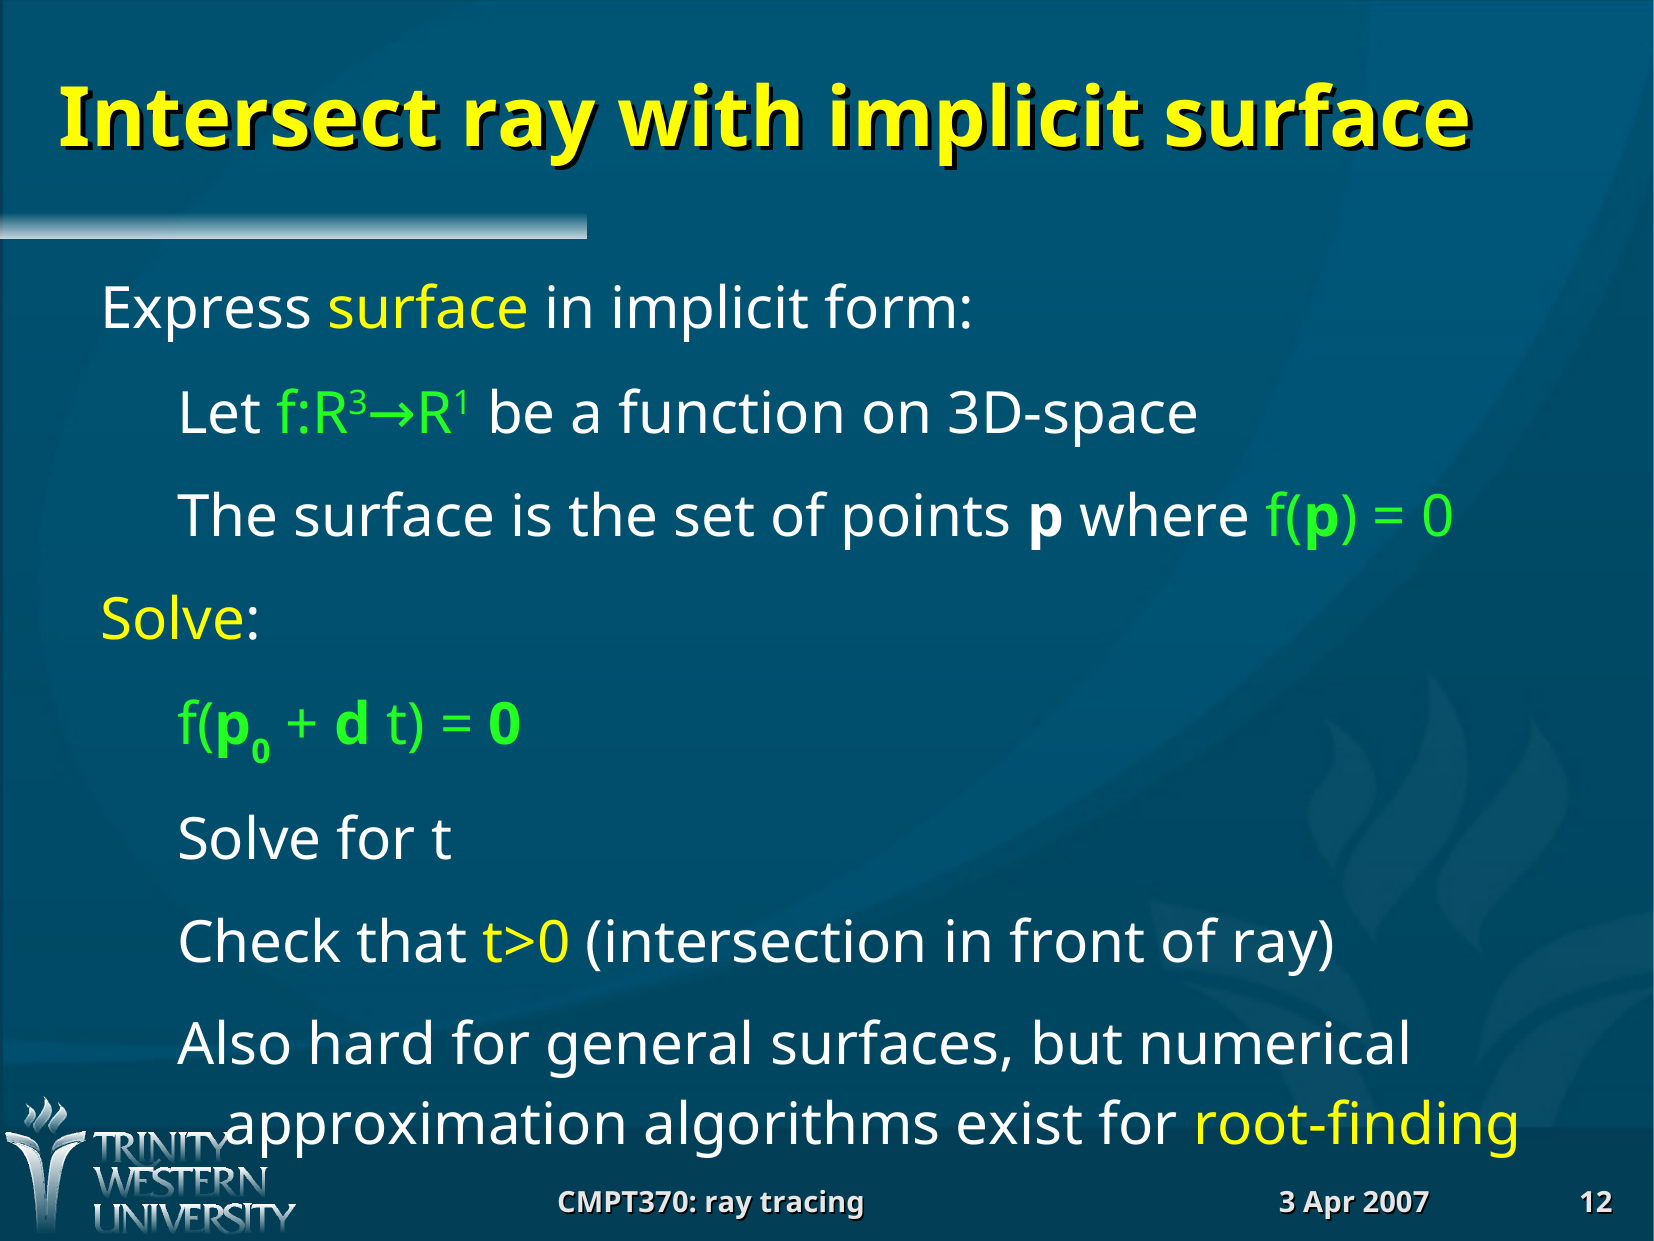

# Intersect ray with implicit surface
Express surface in implicit form:
Let f:R3→R1 be a function on 3D-space
The surface is the set of points p where f(p) = 0
Solve:
f(p0 + d t) = 0
Solve for t
Check that t>0 (intersection in front of ray)
Also hard for general surfaces, but numerical approximation algorithms exist for root-finding
CMPT370: ray tracing
3 Apr 2007
12